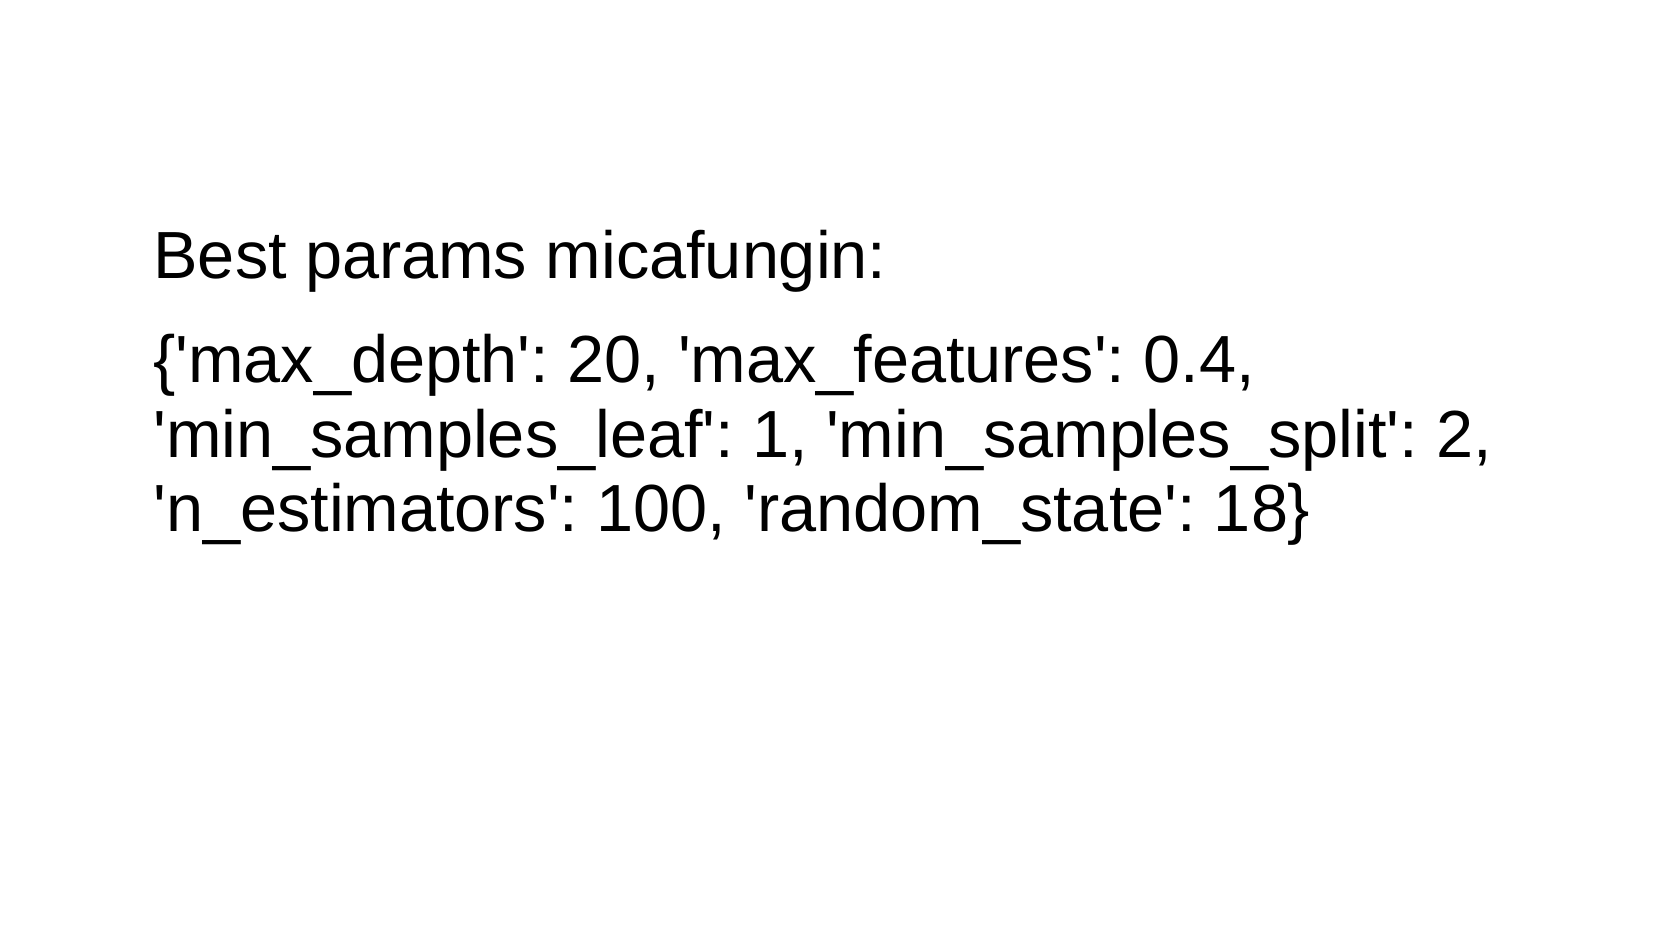

# Best params micafungin:
{'max_depth': 20, 'max_features': 0.4, 'min_samples_leaf': 1, 'min_samples_split': 2, 'n_estimators': 100, 'random_state': 18}